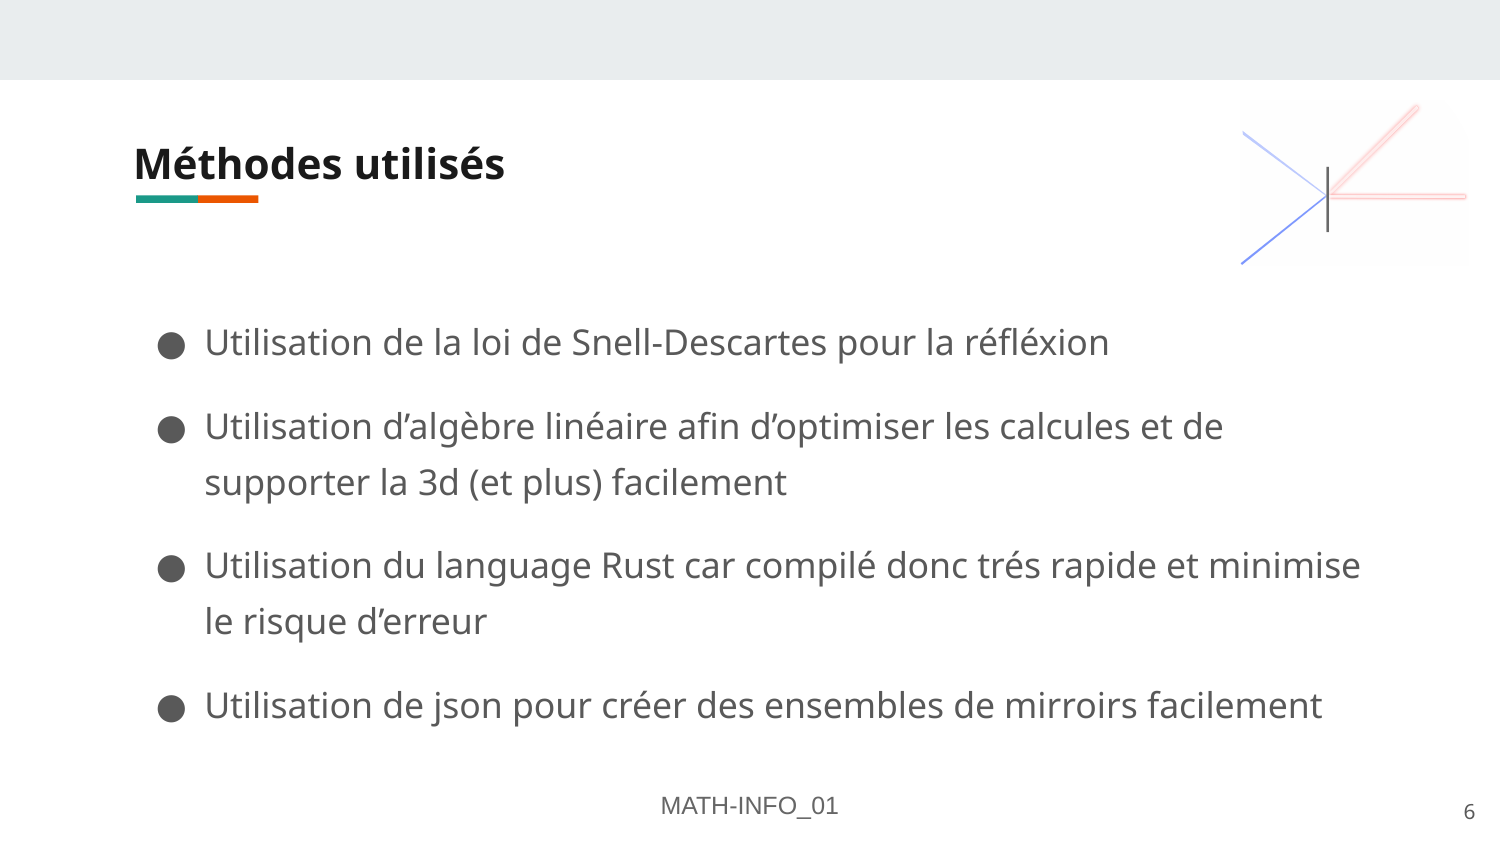

# Méthodes utilisés
Utilisation de la loi de Snell-Descartes pour la réfléxion
Utilisation d’algèbre linéaire afin d’optimiser les calcules et de supporter la 3d (et plus) facilement
Utilisation du language Rust car compilé donc trés rapide et minimise le risque d’erreur
Utilisation de json pour créer des ensembles de mirroirs facilement
6
MATH-INFO_01